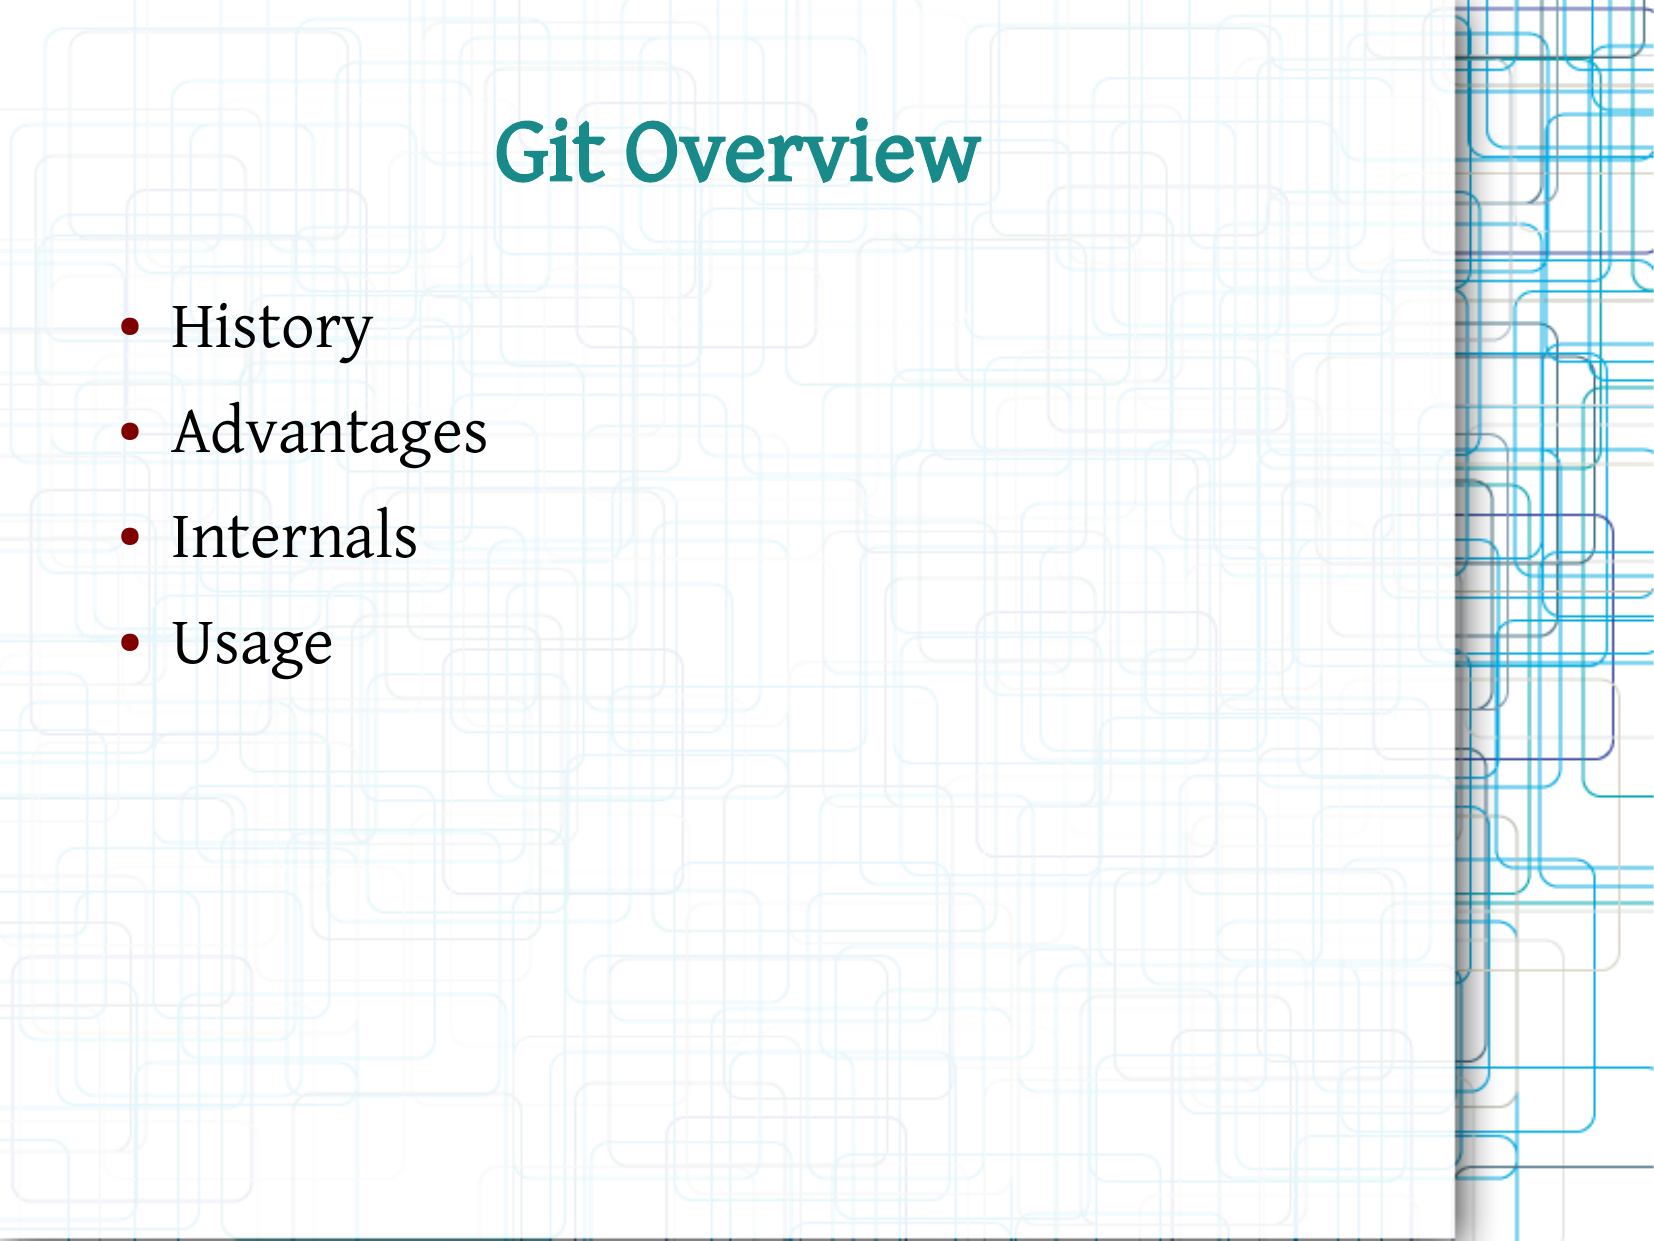

# Git Overview
History
Advantages
Internals
Usage